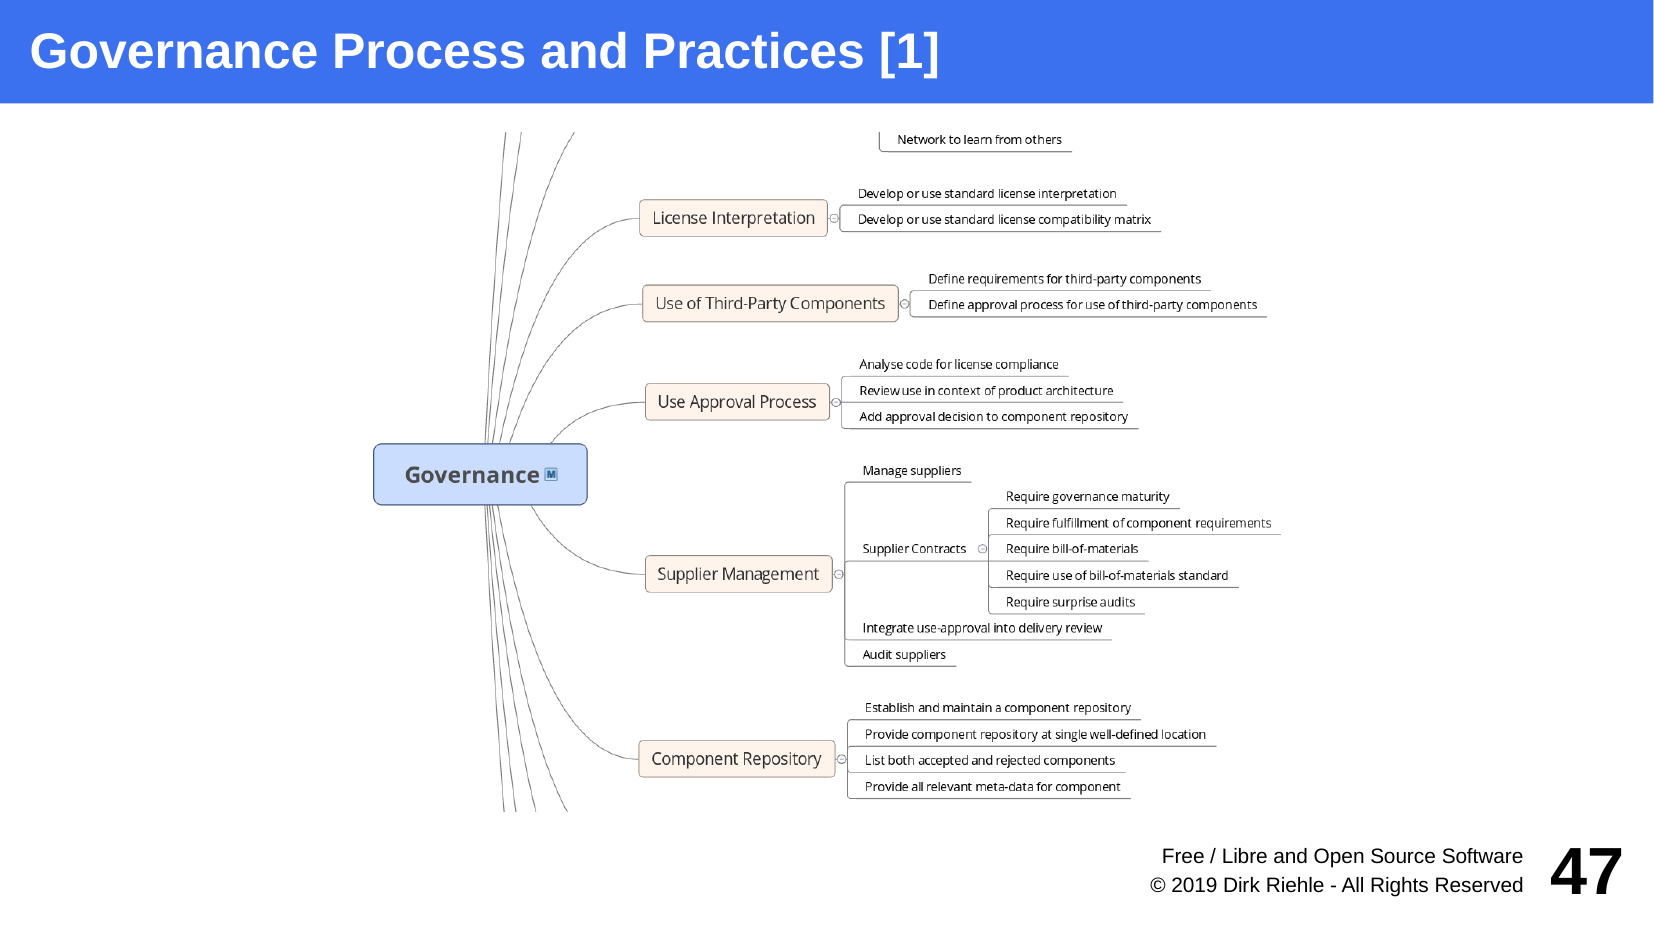

# Governance Process and Practices [1]
Free / Libre and Open Source Software
47
© 2019 Dirk Riehle - All Rights Reserved
[1]	This figure is a small excerpt of the Bayave GmbH (Prof. Riehle) handbook for open source governance